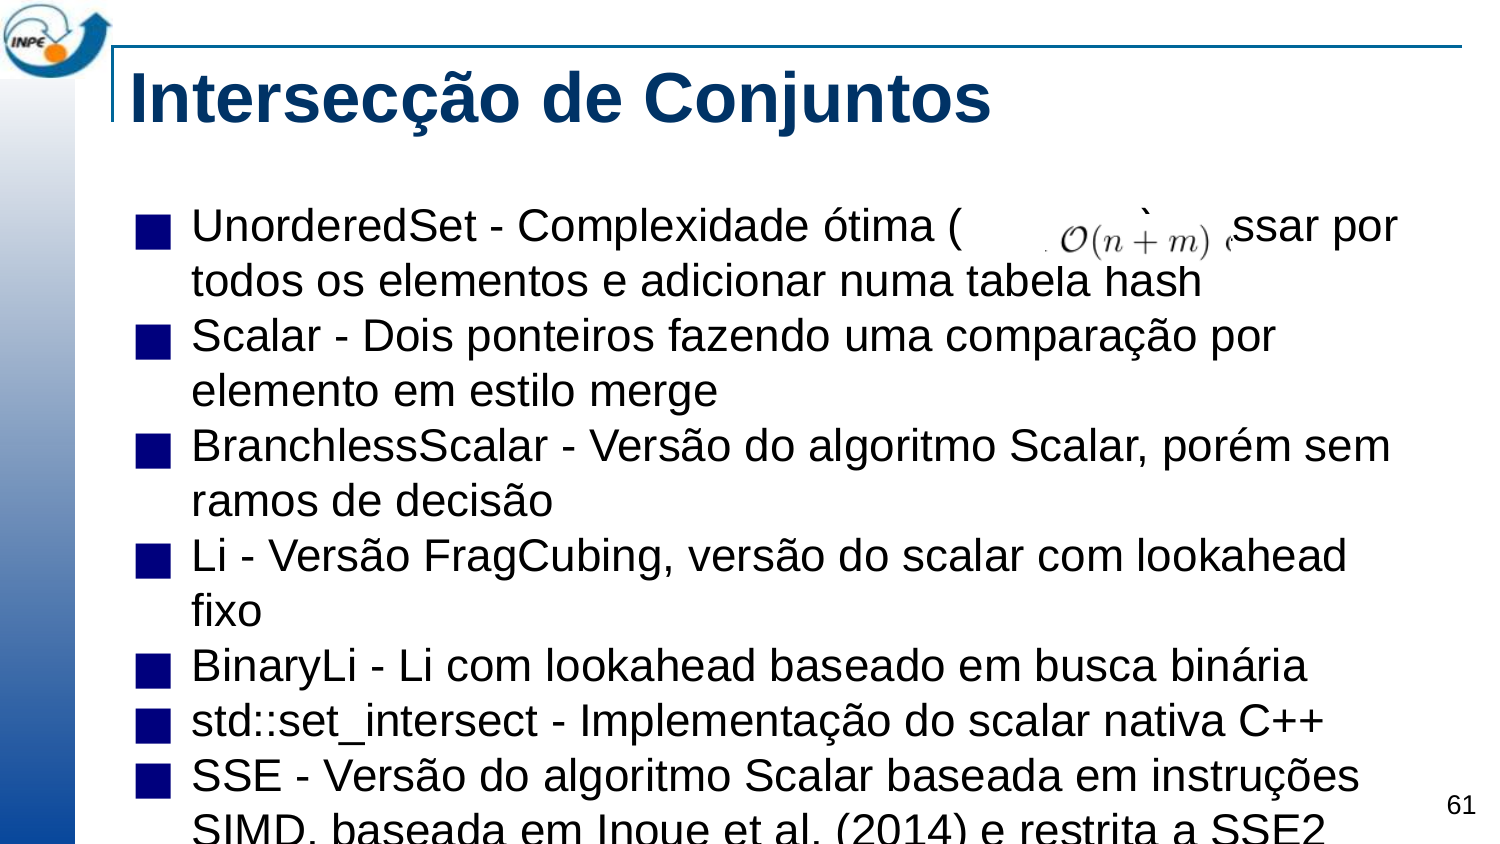

# Intersecção de Conjuntos
UnorderedSet - Complexidade ótima ( ), passar por todos os elementos e adicionar numa tabela hash
Scalar - Dois ponteiros fazendo uma comparação por elemento em estilo merge
BranchlessScalar - Versão do algoritmo Scalar, porém sem ramos de decisão
Li - Versão FragCubing, versão do scalar com lookahead fixo
BinaryLi - Li com lookahead baseado em busca binária
std::set_intersect - Implementação do scalar nativa C++
SSE - Versão do algoritmo Scalar baseada em instruções SIMD, baseada em Inoue et al. (2014) e restrita a SSE2